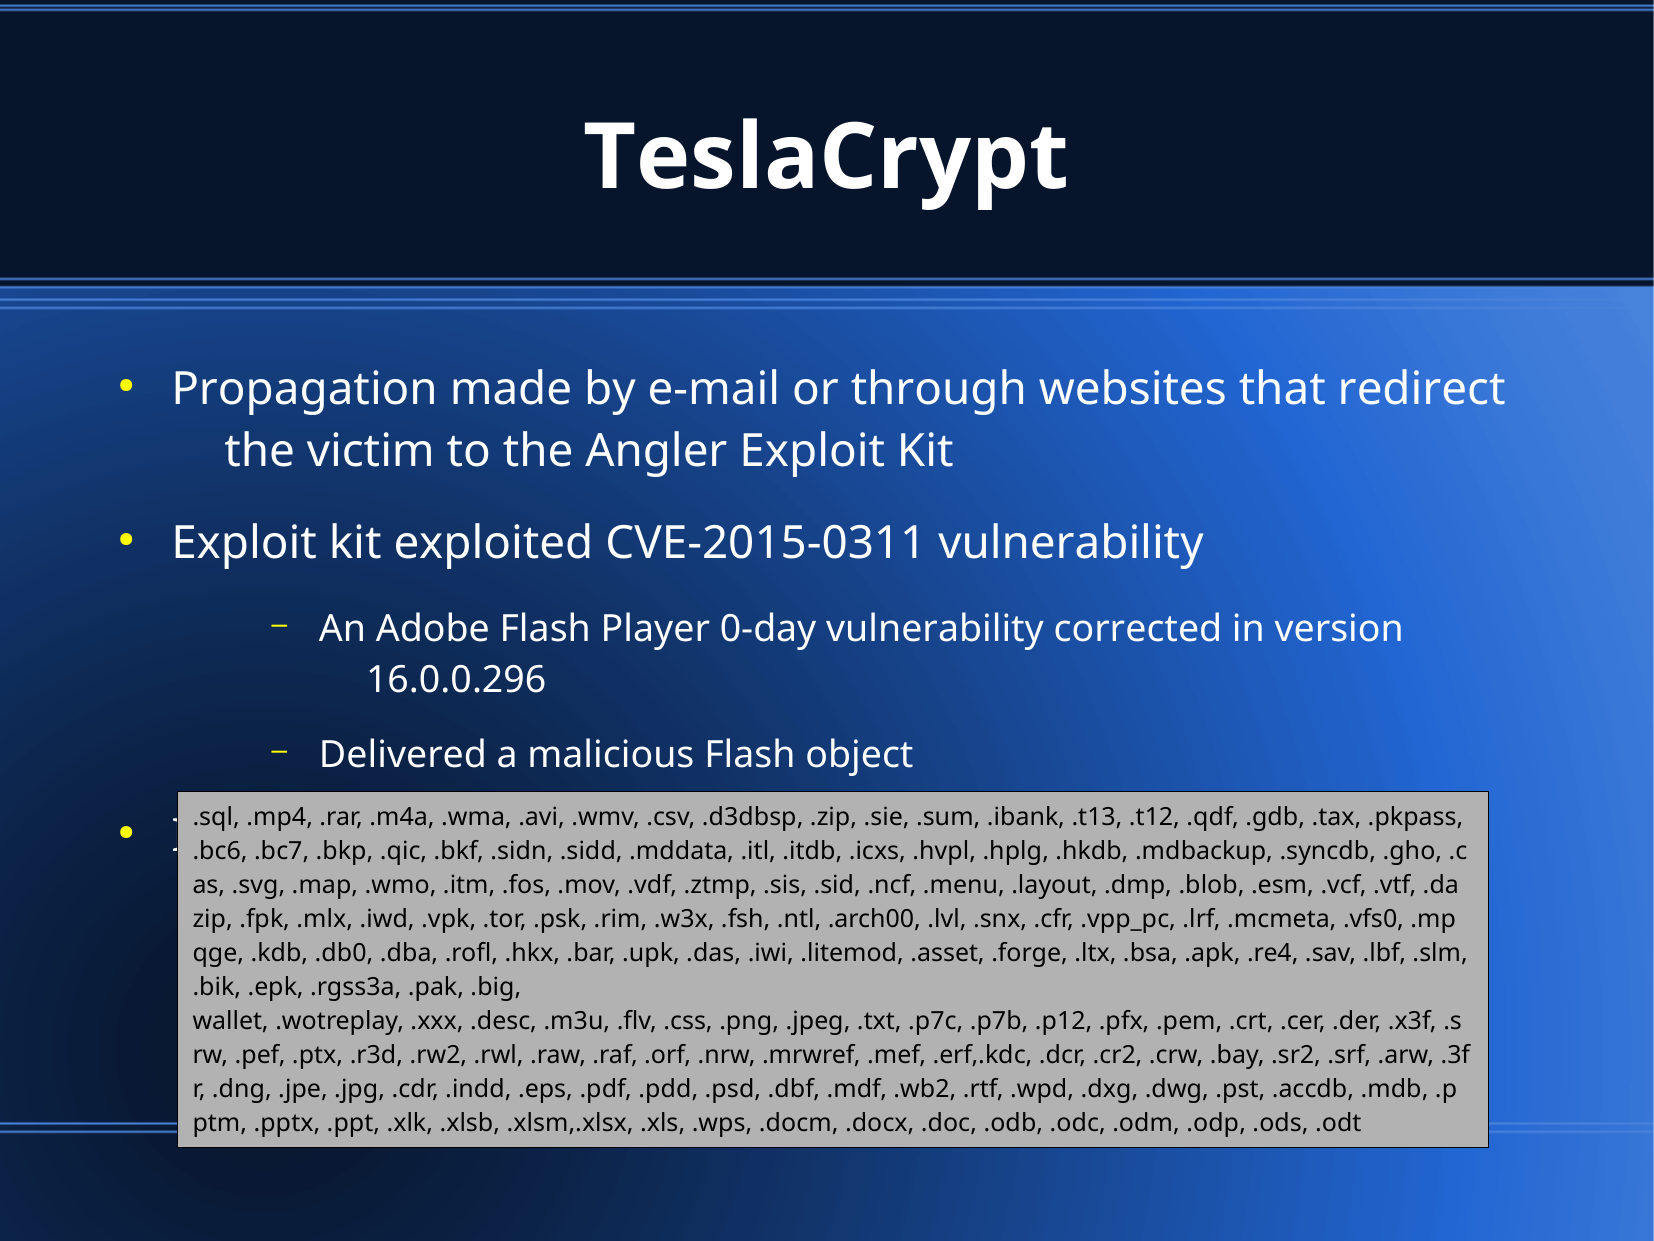

# TeslaCrypt
Propagation made by e-mail or through websites that redirect the victim to the Angler Exploit Kit
Exploit kit exploited CVE-2015-0311 vulnerability
An Adobe Flash Player 0-day vulnerability corrected in version 16.0.0.296
Delivered a malicious Flash object
In latest versions, AES encryption affects these extensions:
.sql, .mp4, .rar, .m4a, .wma, .avi, .wmv, .csv, .d3dbsp, .zip, .sie, .sum, .ibank, .t13, .t12, .qdf, .gdb, .tax, .pkpass, .bc6, .bc7, .bkp, .qic, .bkf, .sidn, .sidd, .mddata, .itl, .itdb, .icxs, .hvpl, .hplg, .hkdb, .mdbackup, .syncdb, .gho, .cas, .svg, .map, .wmo, .itm, .fos, .mov, .vdf, .ztmp, .sis, .sid, .ncf, .menu, .layout, .dmp, .blob, .esm, .vcf, .vtf, .dazip, .fpk, .mlx, .iwd, .vpk, .tor, .psk, .rim, .w3x, .fsh, .ntl, .arch00, .lvl, .snx, .cfr, .vpp_pc, .lrf, .mcmeta, .vfs0, .mpqge, .kdb, .db0, .dba, .rofl, .hkx, .bar, .upk, .das, .iwi, .litemod, .asset, .forge, .ltx, .bsa, .apk, .re4, .sav, .lbf, .slm, .bik, .epk, .rgss3a, .pak, .big, wallet, .wotreplay, .xxx, .desc, .m3u, .flv, .css, .png, .jpeg, .txt, .p7c, .p7b, .p12, .pfx, .pem, .crt, .cer, .der, .x3f, .srw, .pef, .ptx, .r3d, .rw2, .rwl, .raw, .raf, .orf, .nrw, .mrwref, .mef, .erf,.kdc, .dcr, .cr2, .crw, .bay, .sr2, .srf, .arw, .3fr, .dng, .jpe, .jpg, .cdr, .indd, .eps, .pdf, .pdd, .psd, .dbf, .mdf, .wb2, .rtf, .wpd, .dxg, .dwg, .pst, .accdb, .mdb, .pptm, .pptx, .ppt, .xlk, .xlsb, .xlsm,.xlsx, .xls, .wps, .docm, .docx, .doc, .odb, .odc, .odm, .odp, .ods, .odt